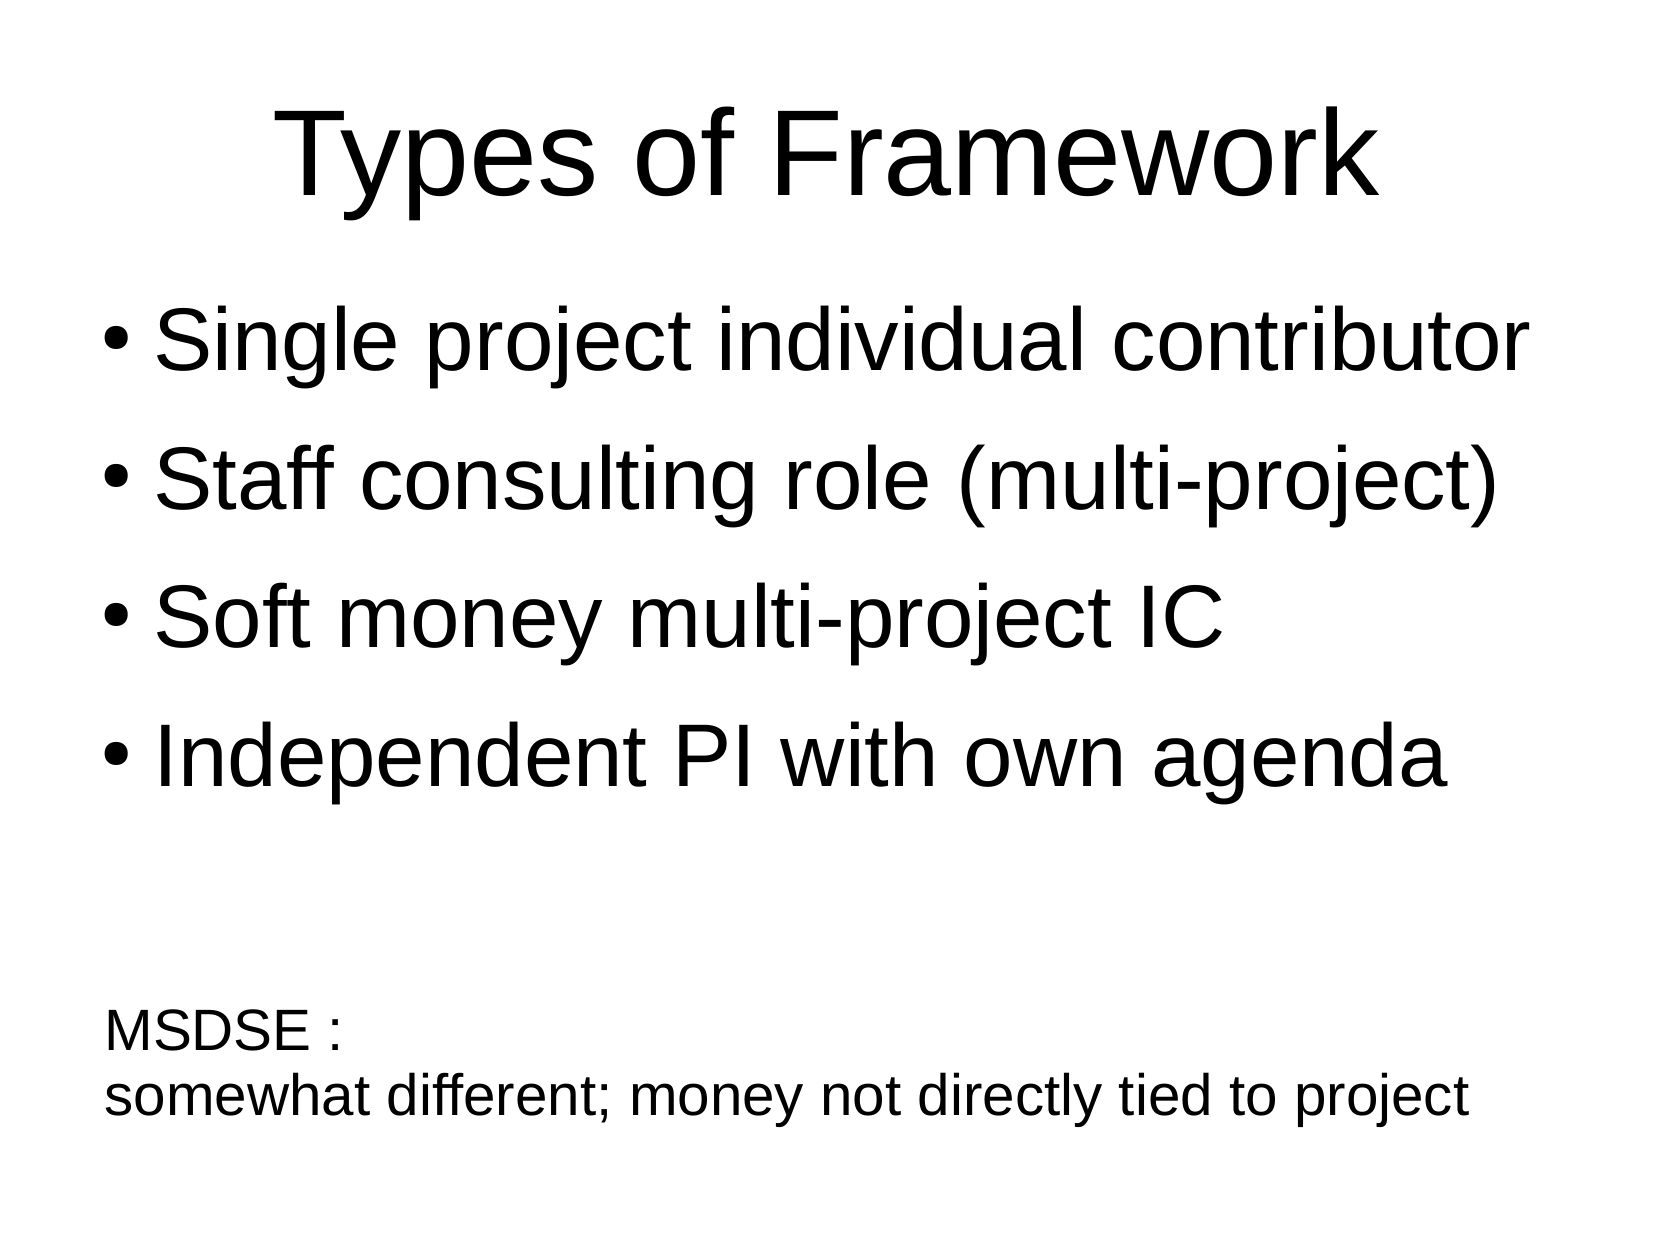

# Types of Framework
Single project individual contributor
Staff consulting role (multi-project)
Soft money multi-project IC
Independent PI with own agenda
MSDSE :
somewhat different; money not directly tied to project